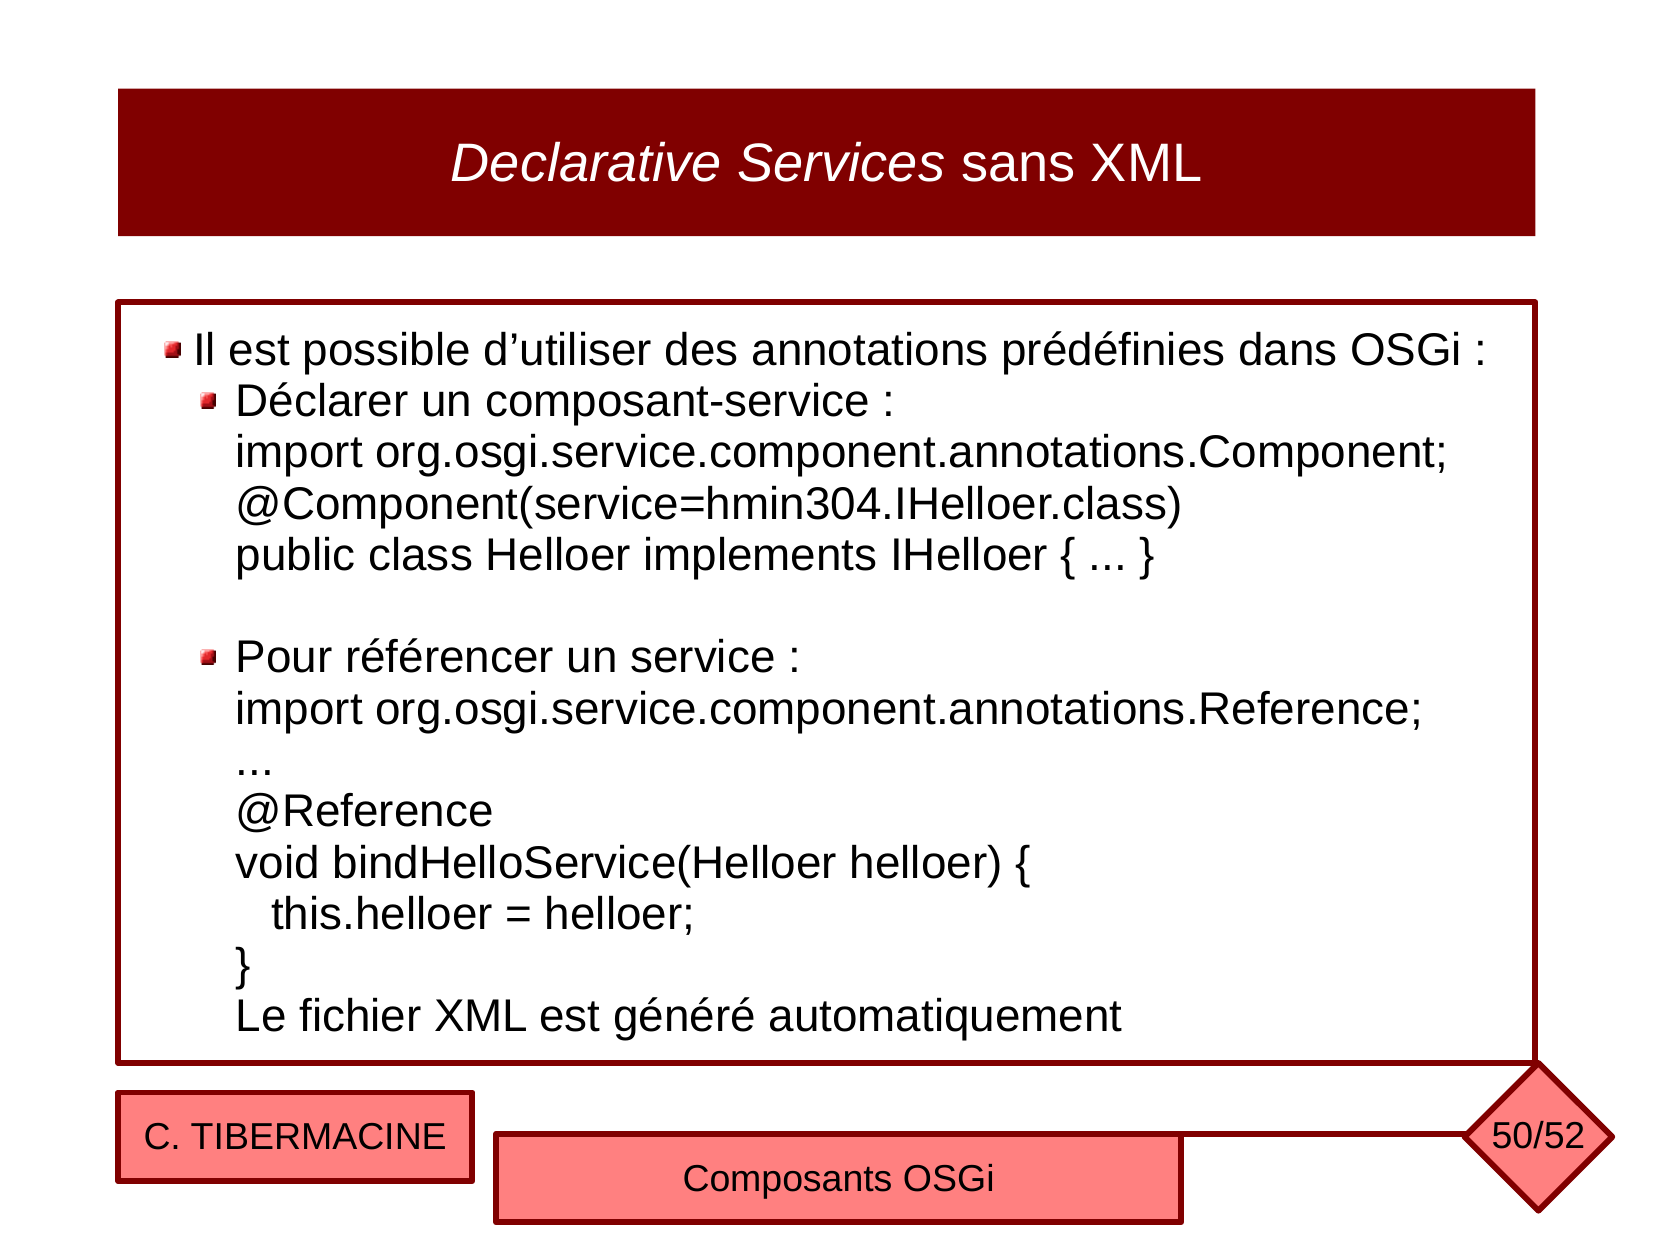

Declarative Services sans XML
 Il est possible d’utiliser des annotations prédéfinies dans OSGi :
Déclarer un composant-service :
import org.osgi.service.component.annotations.Component;
@Component(service=hmin304.IHelloer.class)
public class Helloer implements IHelloer { ... }
Pour référencer un service :
import org.osgi.service.component.annotations.Reference;
...
@Reference
void bindHelloService(Helloer helloer) {
this.helloer = helloer;
}
Le fichier XML est généré automatiquement
C. TIBERMACINE
Composants OSGi